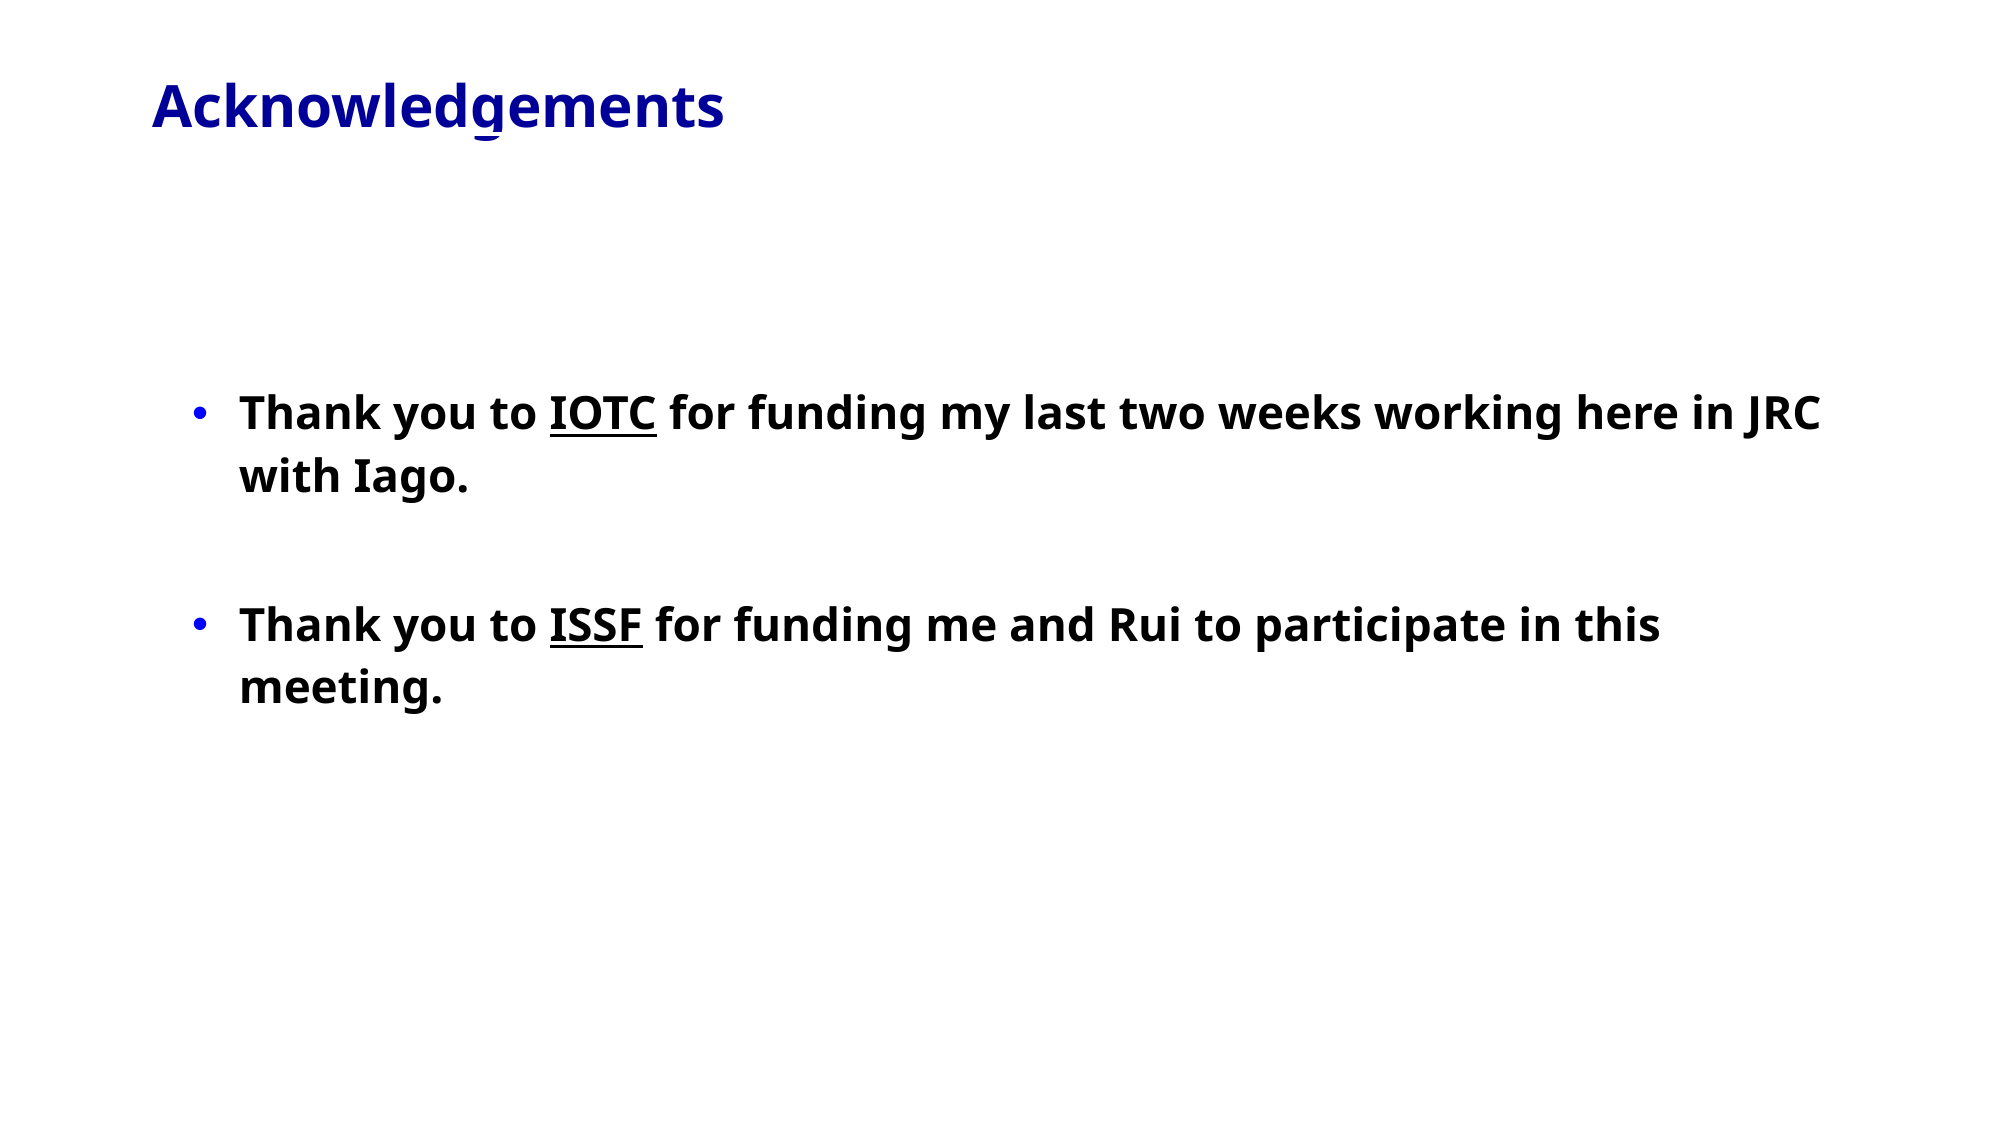

Acknowledgements
Thank you to IOTC for funding my last two weeks working here in JRC with Iago.
Thank you to ISSF for funding me and Rui to participate in this meeting.